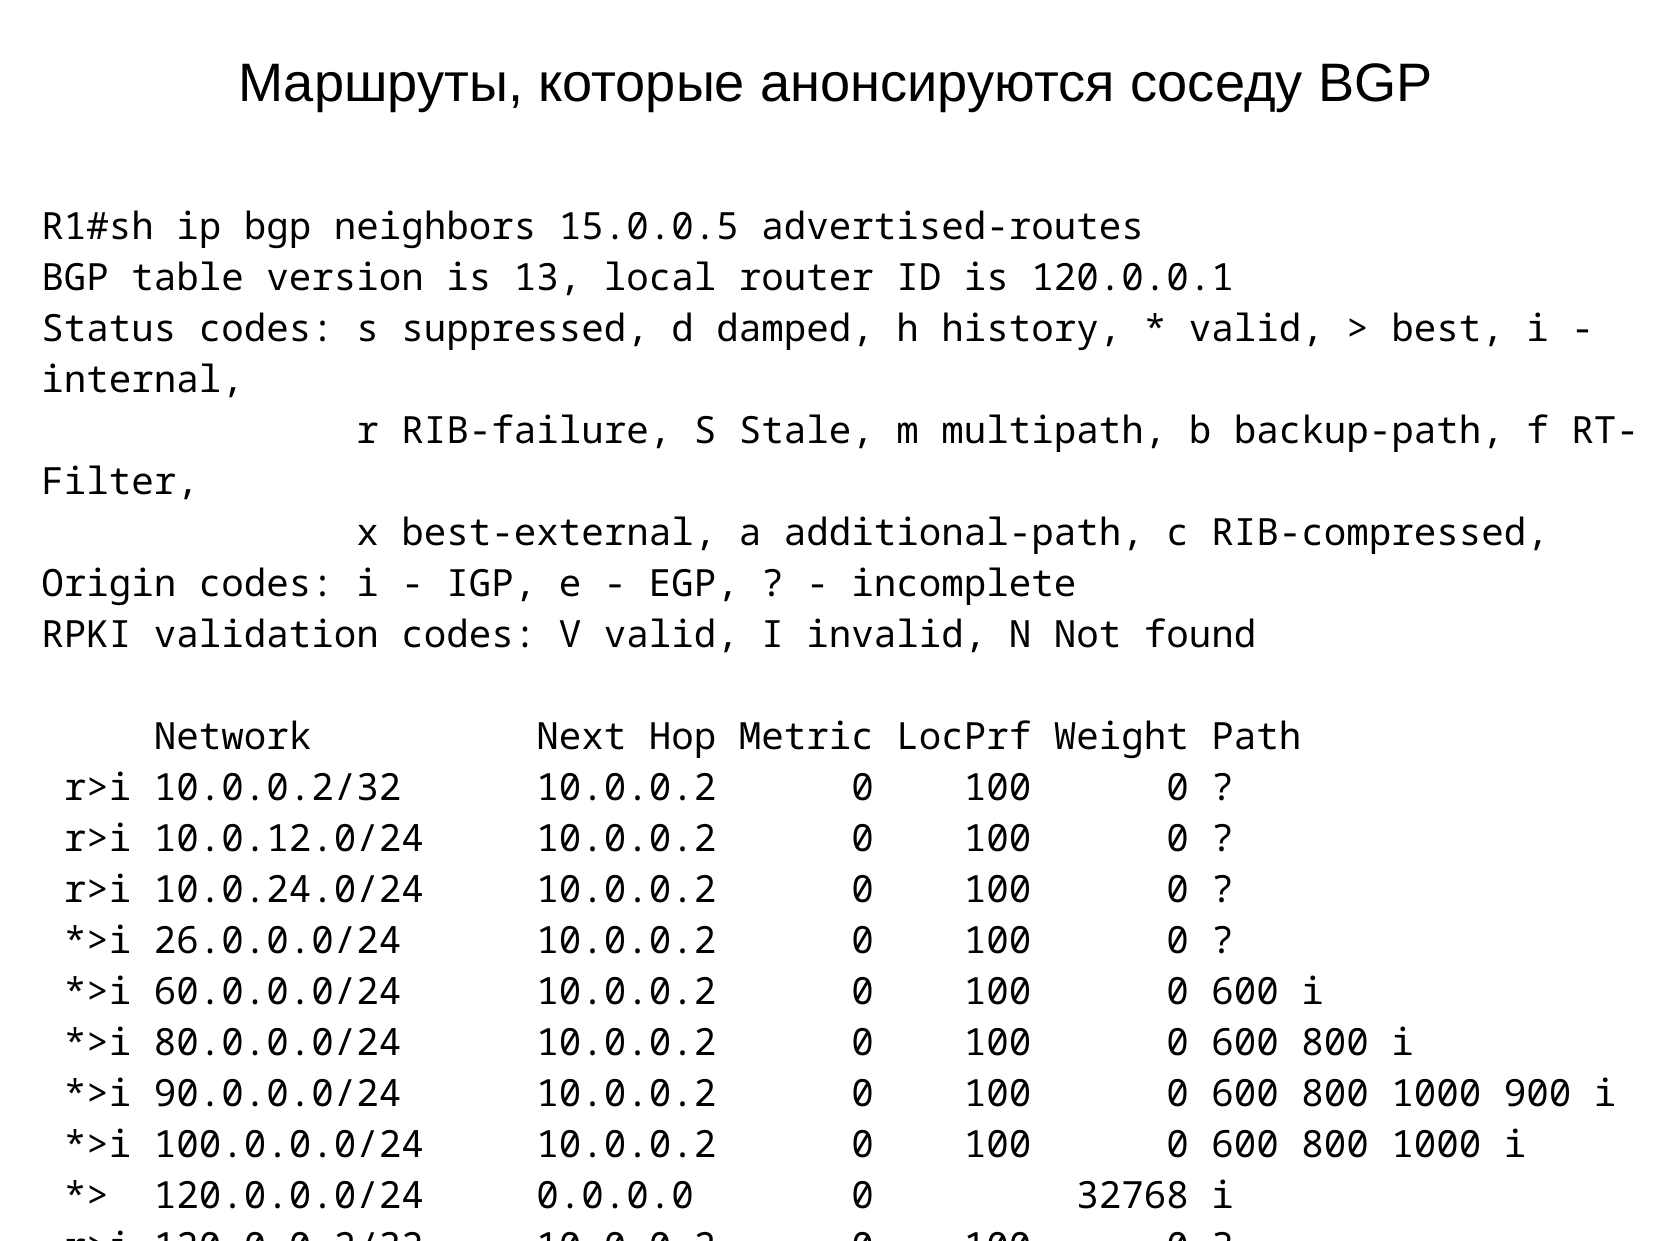

# Маршруты, которые анонсируются соседу BGP
R1#sh ip bgp neighbors 15.0.0.5 advertised-routes
BGP table version is 13, local router ID is 120.0.0.1
Status codes: s suppressed, d damped, h history, * valid, > best, i - internal,
 r RIB-failure, S Stale, m multipath, b backup-path, f RT-Filter,
 x best-external, a additional-path, c RIB-compressed,
Origin codes: i - IGP, e - EGP, ? - incomplete
RPKI validation codes: V valid, I invalid, N Not found
 Network Next Hop Metric LocPrf Weight Path
 r>i 10.0.0.2/32 10.0.0.2 0 100 0 ?
 r>i 10.0.12.0/24 10.0.0.2 0 100 0 ?
 r>i 10.0.24.0/24 10.0.0.2 0 100 0 ?
 *>i 26.0.0.0/24 10.0.0.2 0 100 0 ?
 *>i 60.0.0.0/24 10.0.0.2 0 100 0 600 i
 *>i 80.0.0.0/24 10.0.0.2 0 100 0 600 800 i
 *>i 90.0.0.0/24 10.0.0.2 0 100 0 600 800 1000 900 i
 *>i 100.0.0.0/24 10.0.0.2 0 100 0 600 800 1000 i
 *> 120.0.0.0/24 0.0.0.0 0 32768 i
 r>i 120.0.0.2/32 10.0.0.2 0 100 0 ?
Total number of prefixes 10